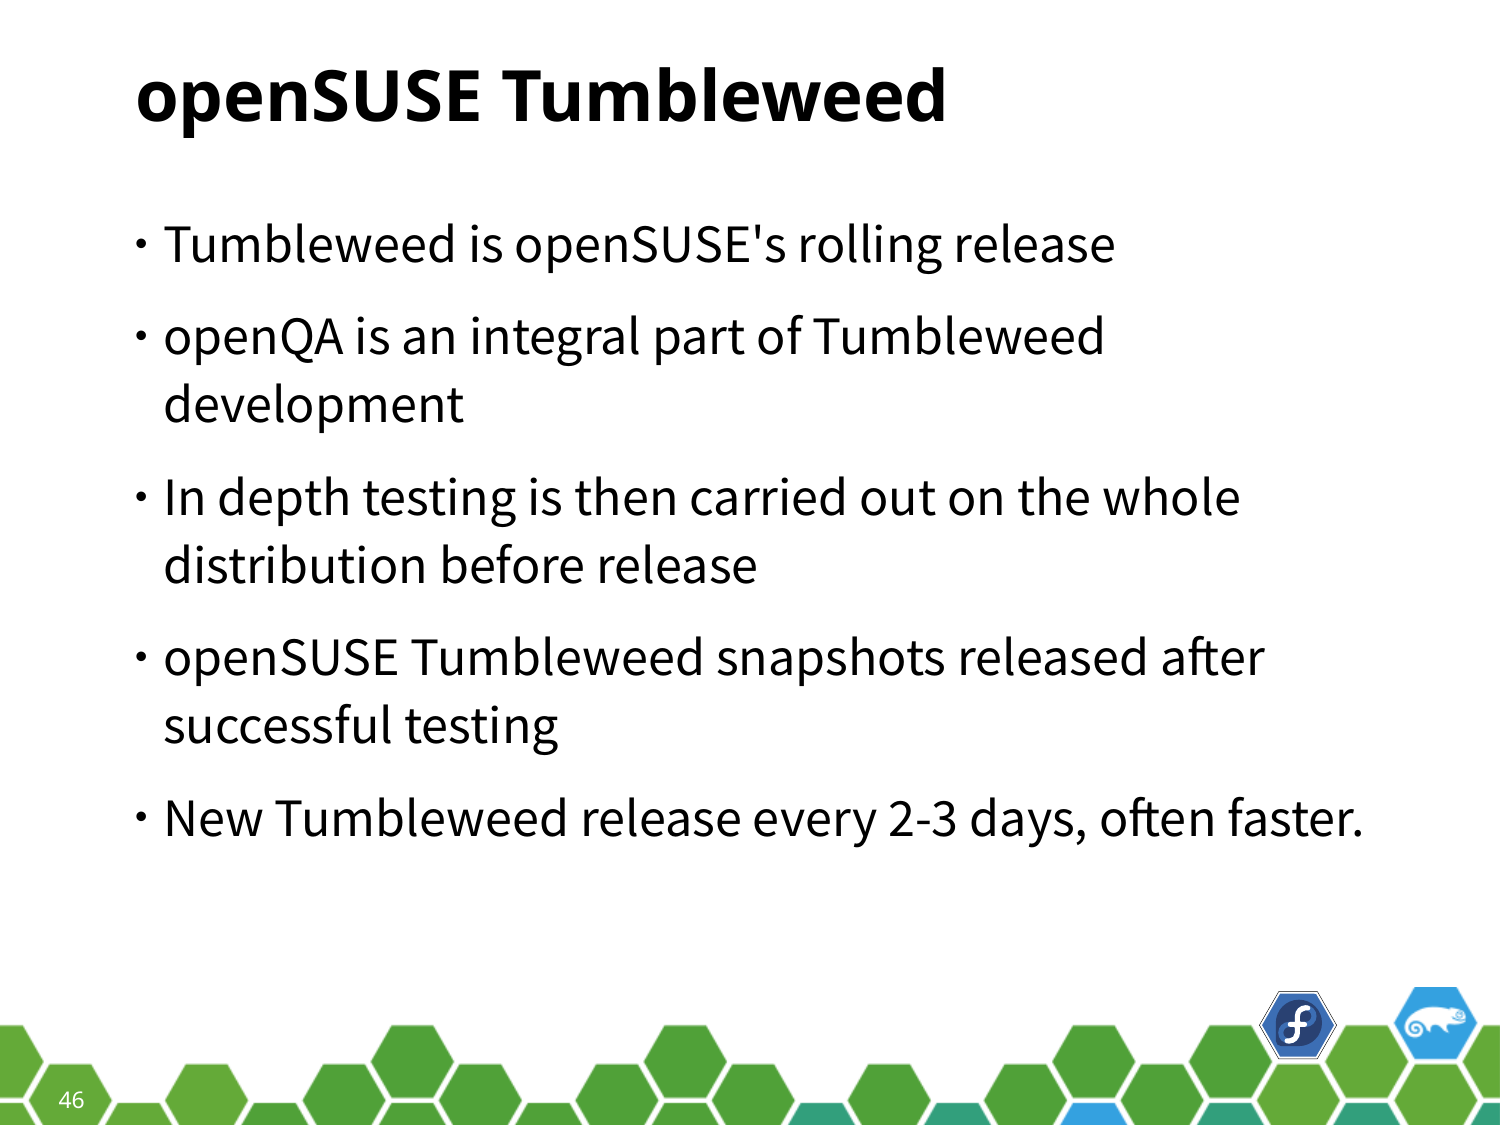

# openSUSE Tumbleweed
Tumbleweed is openSUSE's rolling release
openQA is an integral part of Tumbleweed development
In depth testing is then carried out on the whole distribution before release
openSUSE Tumbleweed snapshots released after successful testing
New Tumbleweed release every 2-3 days, often faster.